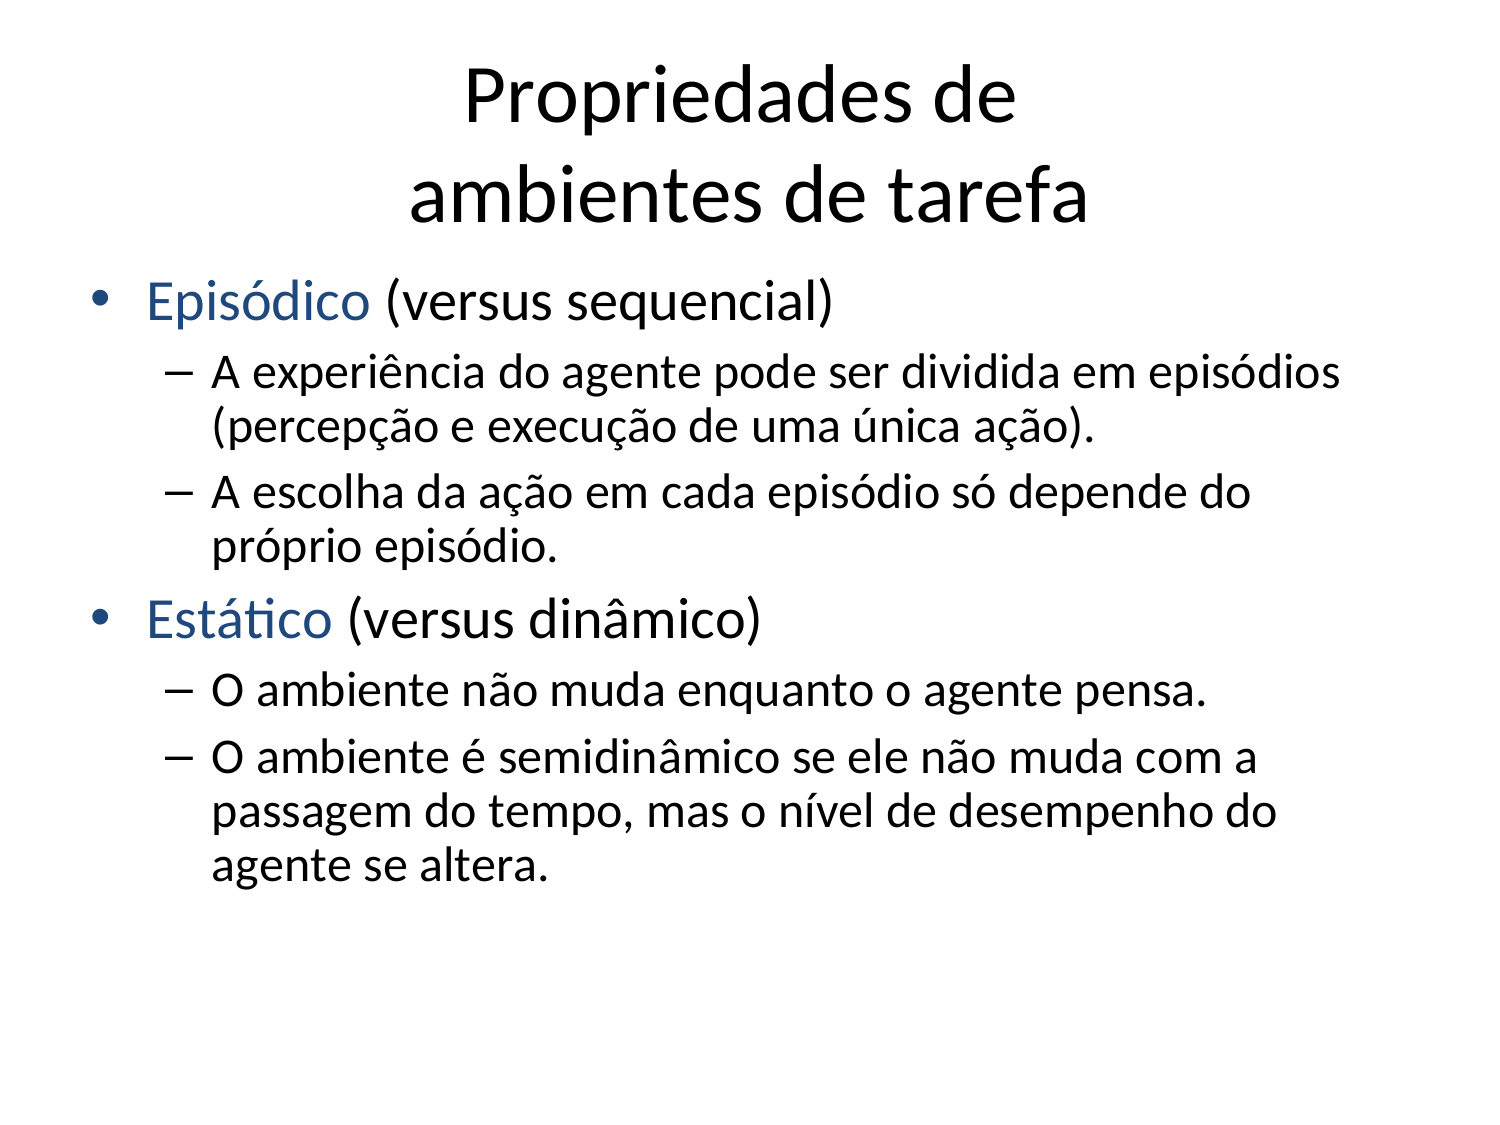

# Propriedades de ambientes de tarefa
Episódico (versus sequencial)
A experiência do agente pode ser dividida em episódios (percepção e execução de uma única ação).
A escolha da ação em cada episódio só depende do próprio episódio.
Estático (versus dinâmico)
O ambiente não muda enquanto o agente pensa.
O ambiente é semidinâmico se ele não muda com a passagem do tempo, mas o nível de desempenho do agente se altera.